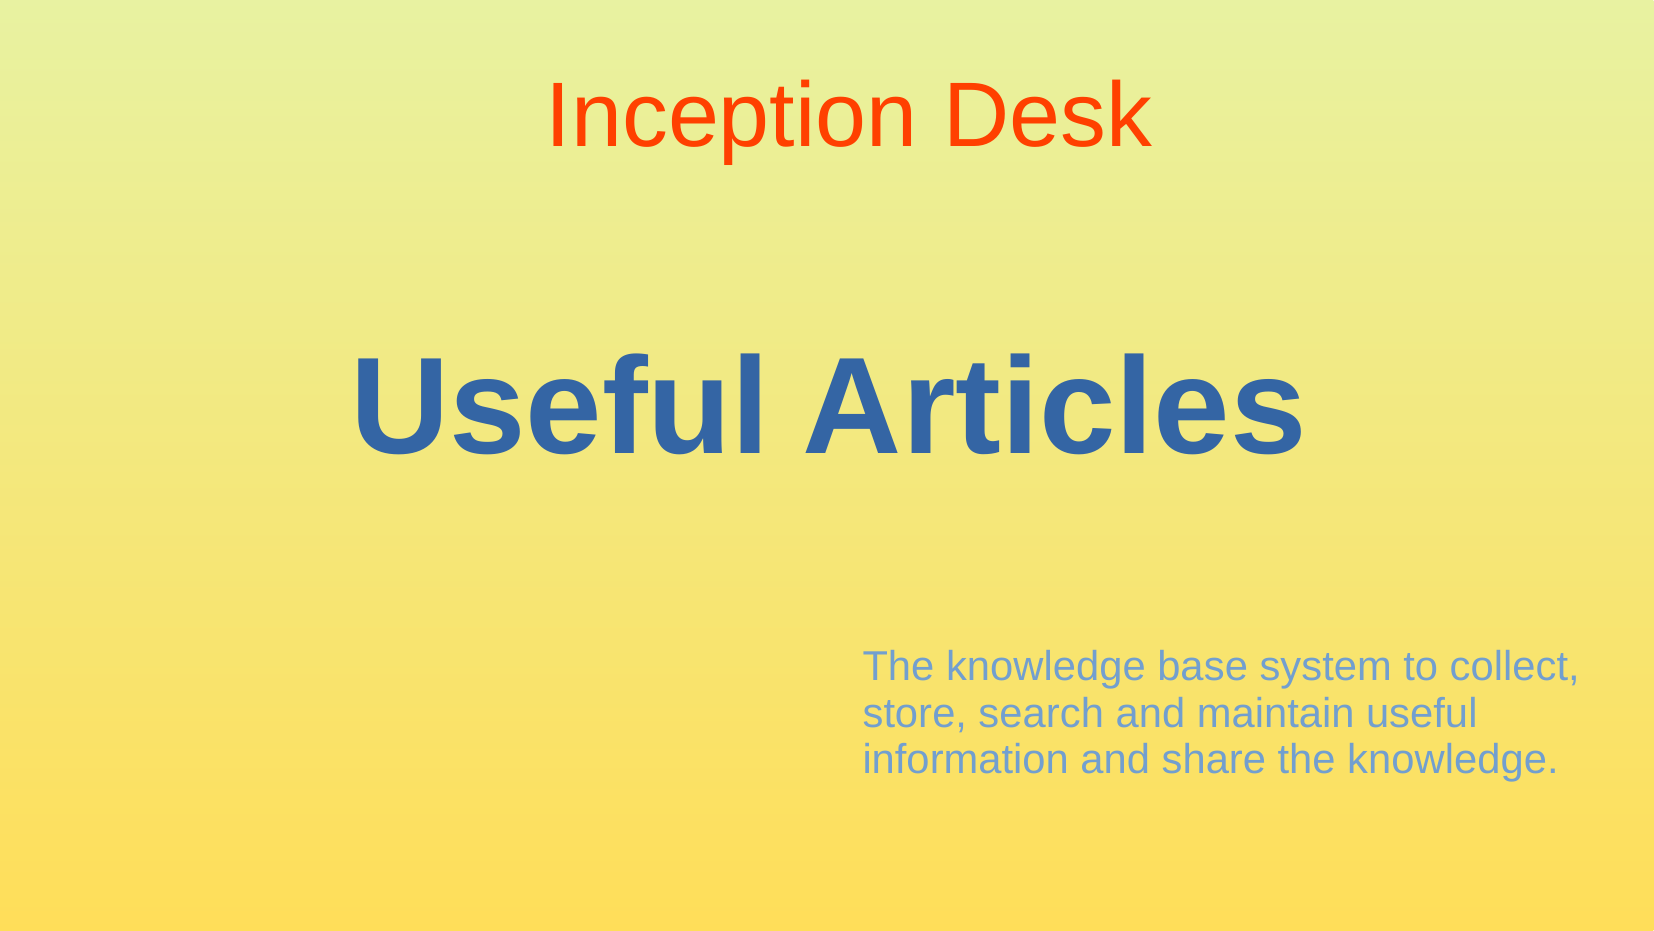

# Inception Desk
Useful Articles
The knowledge base system to collect, store, search and maintain useful information and share the knowledge.